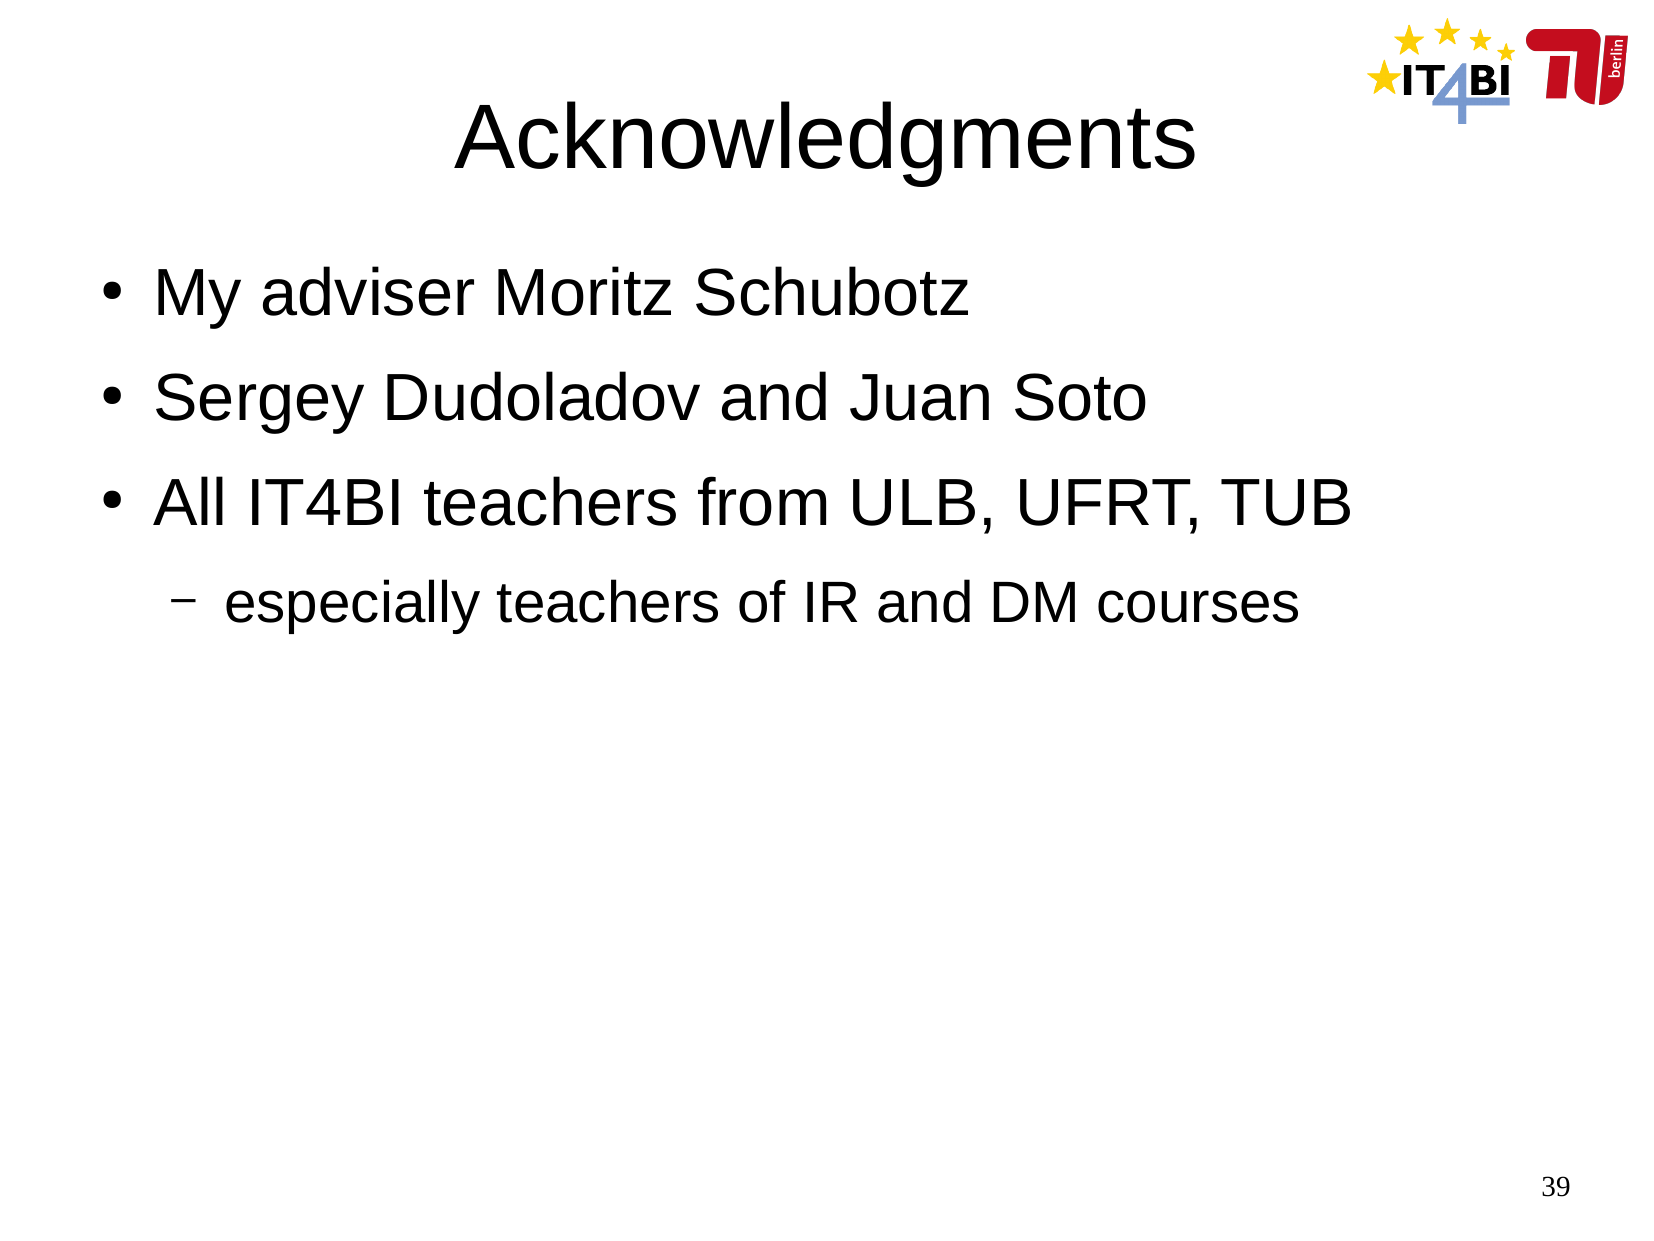

# Acknowledgments
My adviser Moritz Schubotz
Sergey Dudoladov and Juan Soto
All IT4BI teachers from ULB, UFRT, TUB
especially teachers of IR and DM courses
39